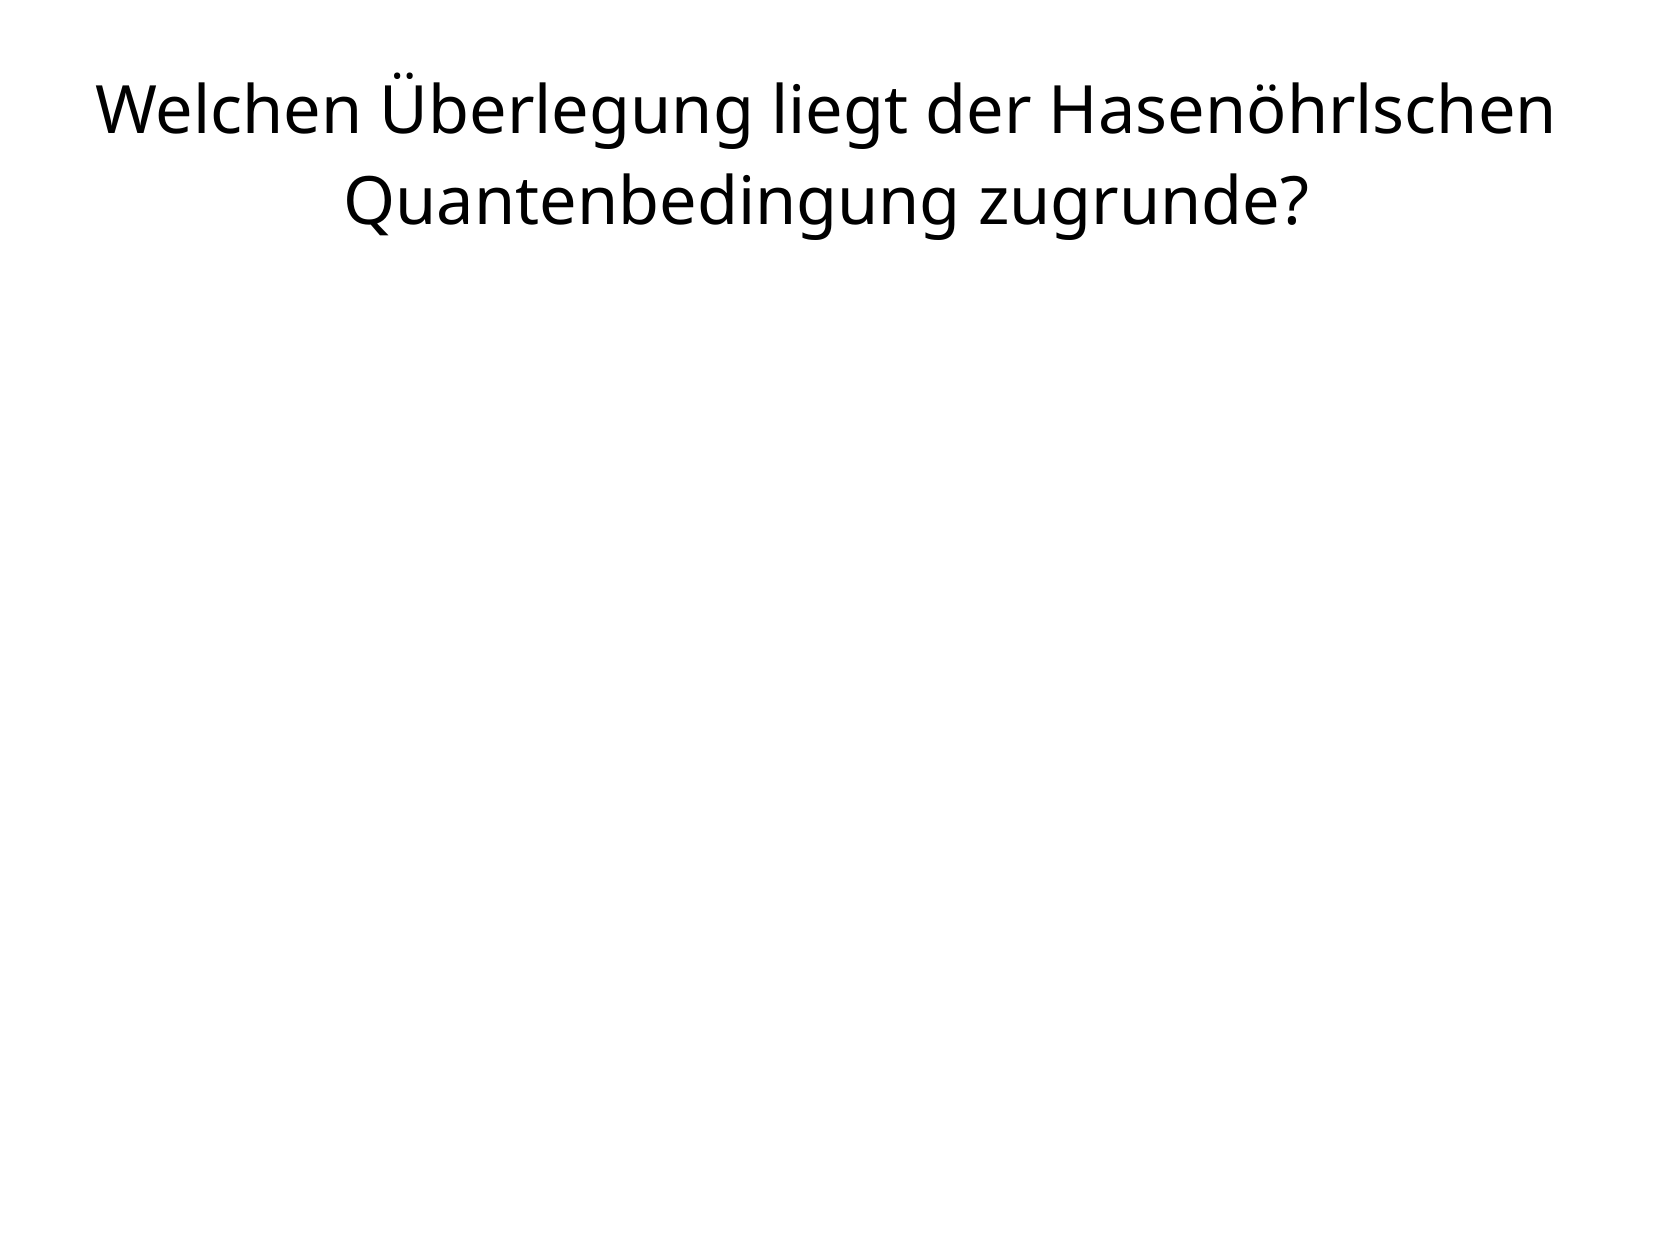

# Welchen Überlegung liegt der Hasenöhrlschen Quantenbedingung zugrunde?